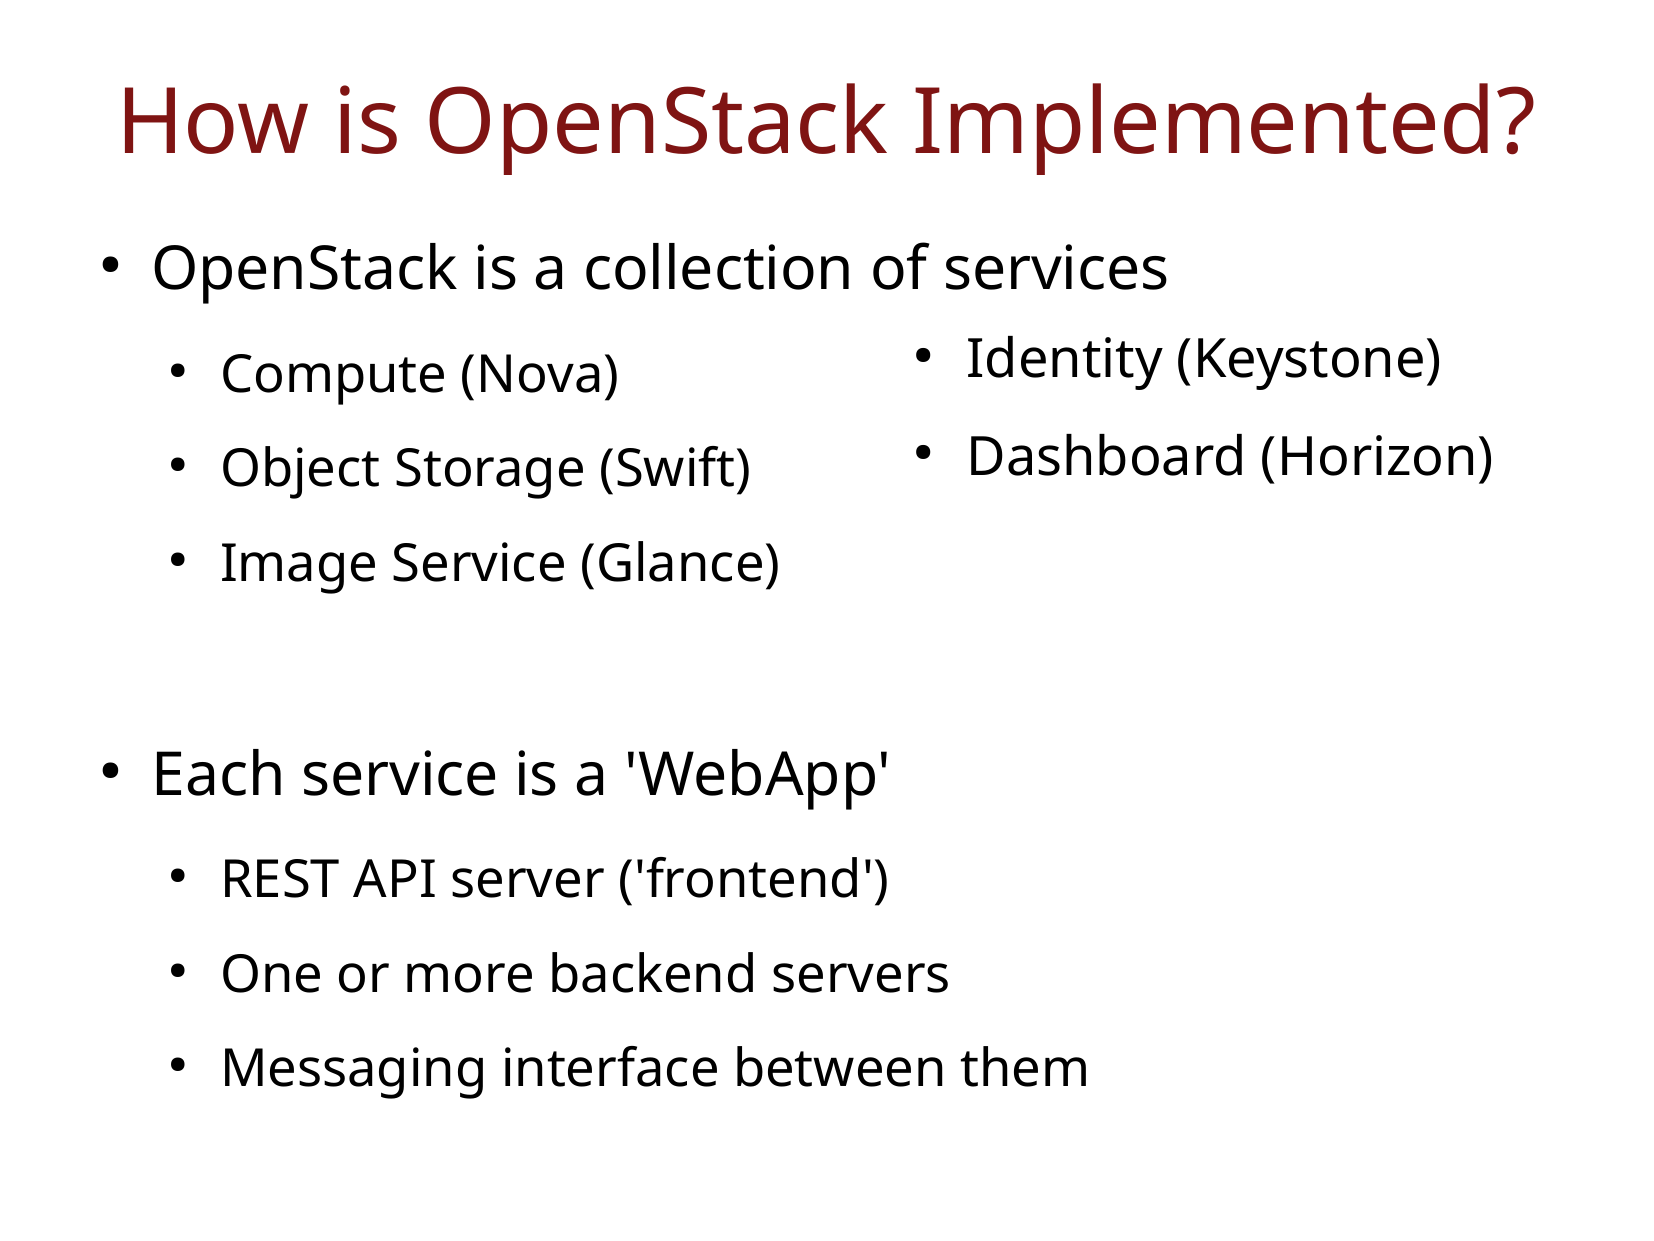

# How is OpenStack Implemented?
OpenStack is a collection of services
Compute (Nova)
Object Storage (Swift)
Image Service (Glance)
Each service is a 'WebApp'
REST API server ('frontend')
One or more backend servers
Messaging interface between them
Identity (Keystone)
Dashboard (Horizon)